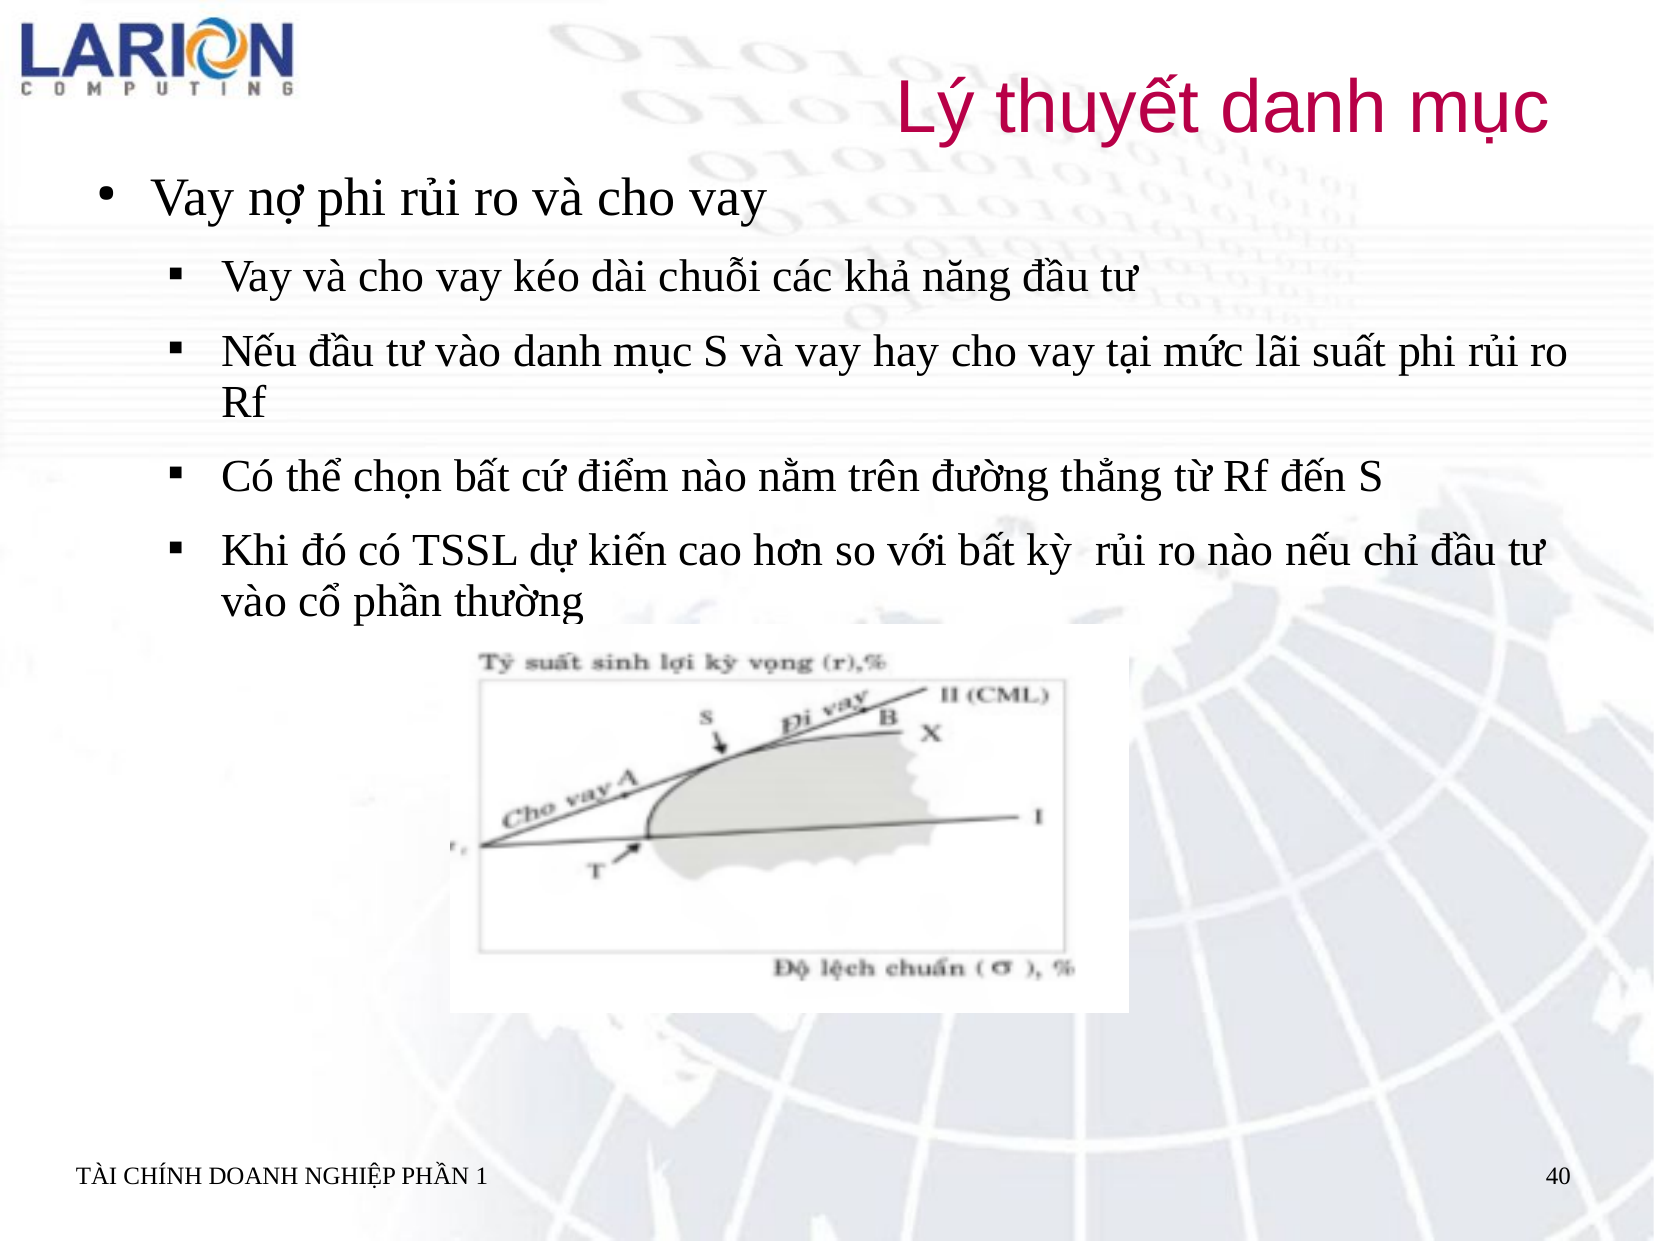

# Lý thuyết danh mục
Vay nợ phi rủi ro và cho vay
Vay và cho vay kéo dài chuỗi các khả năng đầu tư
Nếu đầu tư vào danh mục S và vay hay cho vay tại mức lãi suất phi rủi ro Rf
Có thể chọn bất cứ điểm nào nằm trên đường thẳng từ Rf đến S
Khi đó có TSSL dự kiến cao hơn so với bất kỳ rủi ro nào nếu chỉ đầu tư vào cổ phần thường
TÀI CHÍNH DOANH NGHIỆP PHẦN 1
40